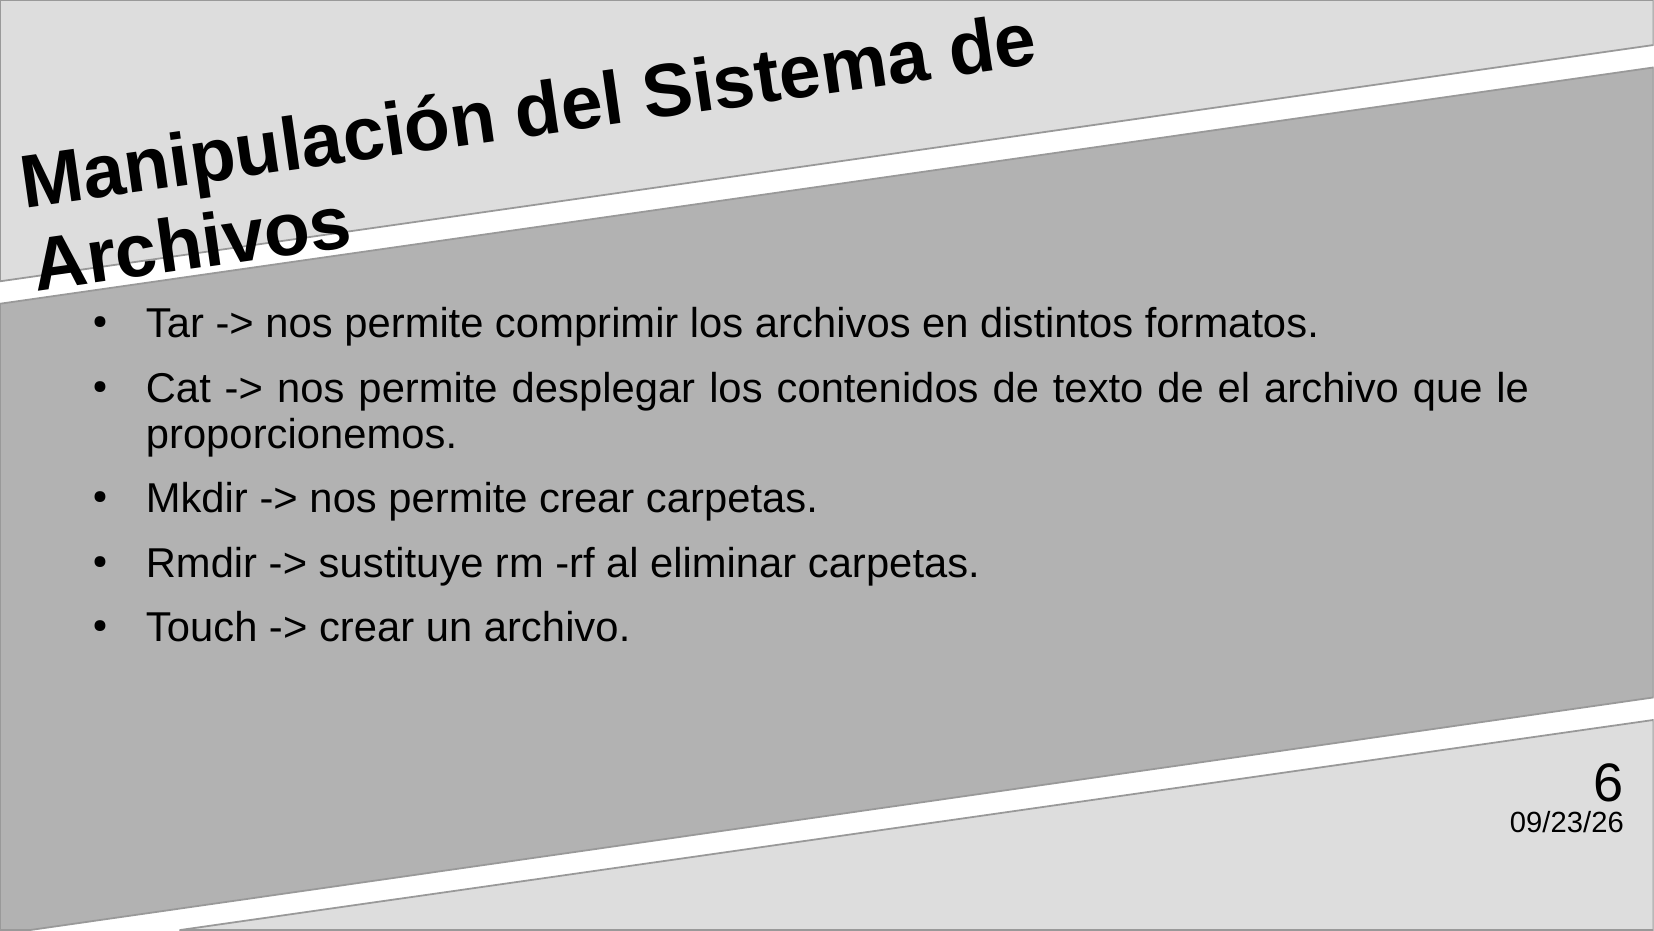

# Manipulación del Sistema de Archivos
Tar -> nos permite comprimir los archivos en distintos formatos.
Cat -> nos permite desplegar los contenidos de texto de el archivo que le proporcionemos.
Mkdir -> nos permite crear carpetas.
Rmdir -> sustituye rm -rf al eliminar carpetas.
Touch -> crear un archivo.
6